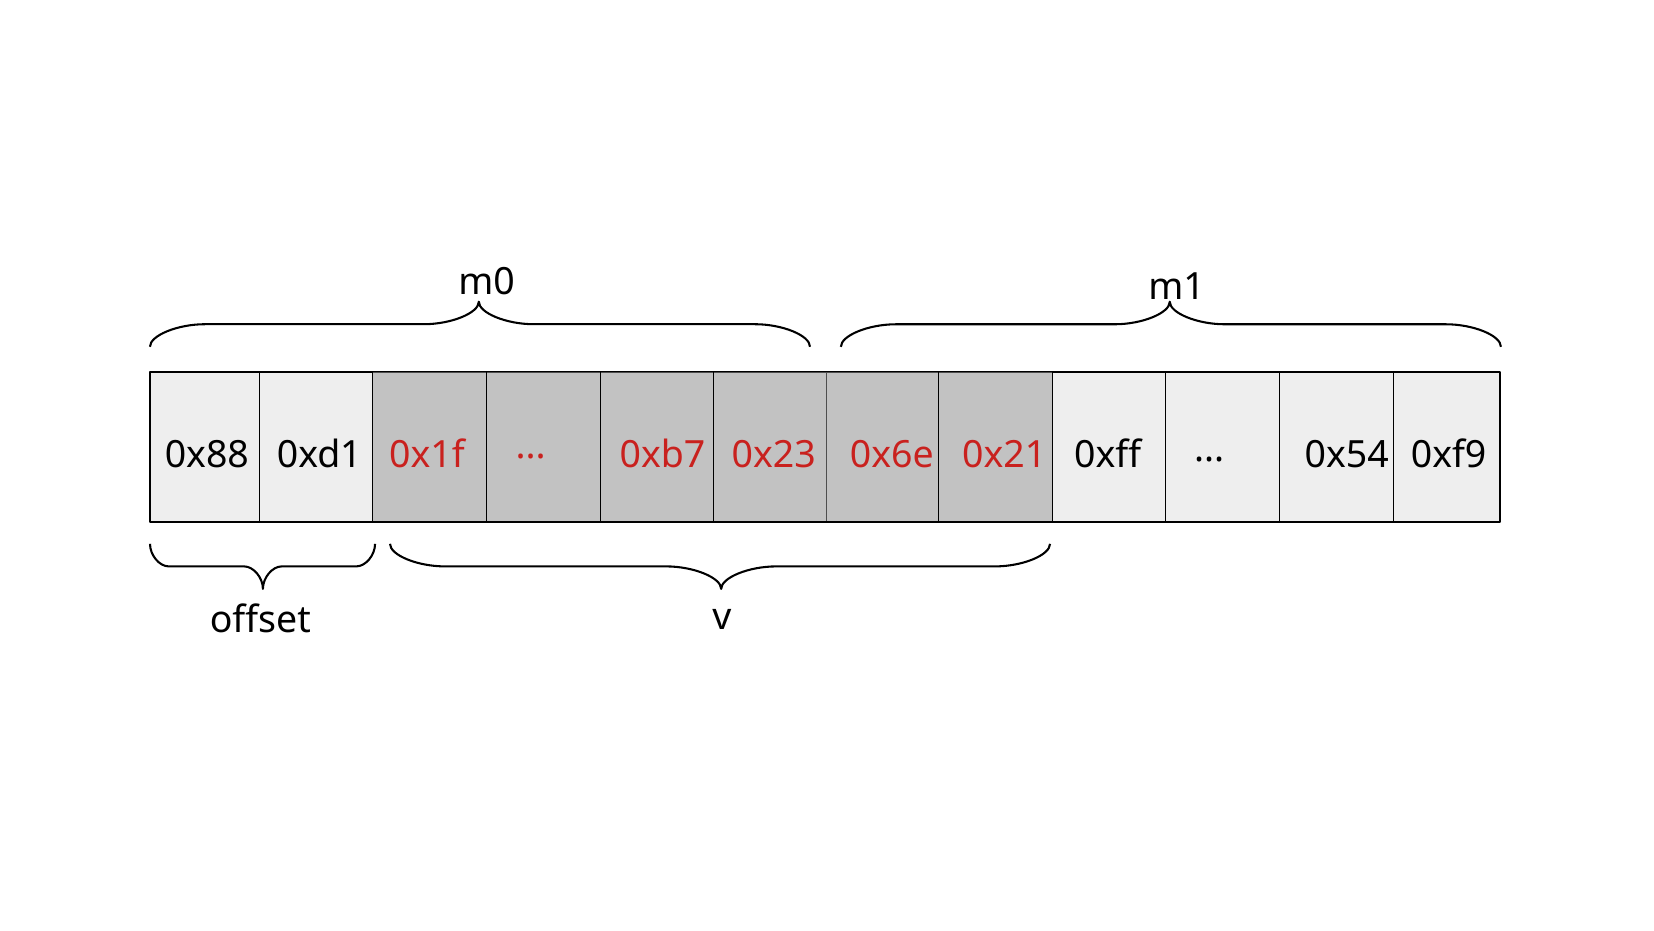

m0
m1
...
...
0x88
0x6e
0xd1
0x1f
0xb7
0x23
0x21
0xff
0x54
0xf9
v
offset